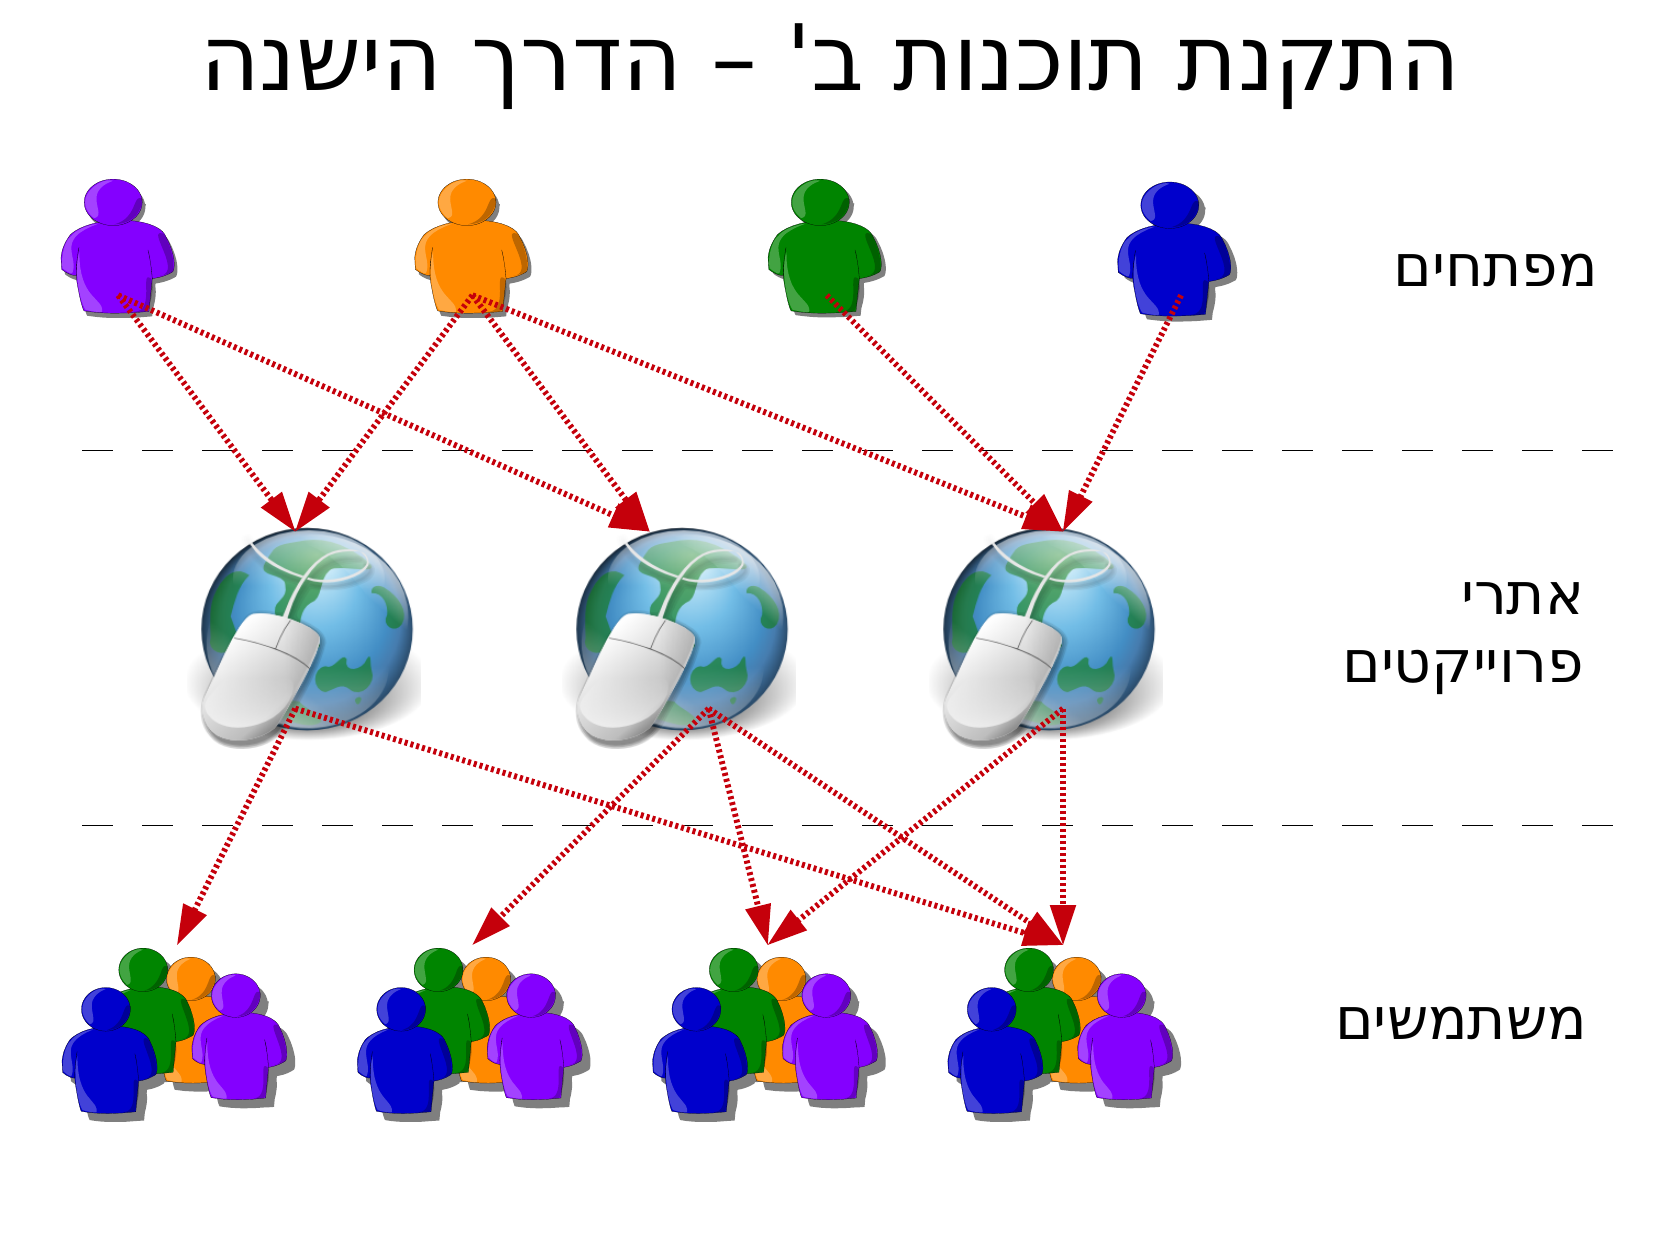

# התקנת תוכנות ב' – הדרך הישנה
מפתחים
אתרי
פרוייקטים
משתמשים